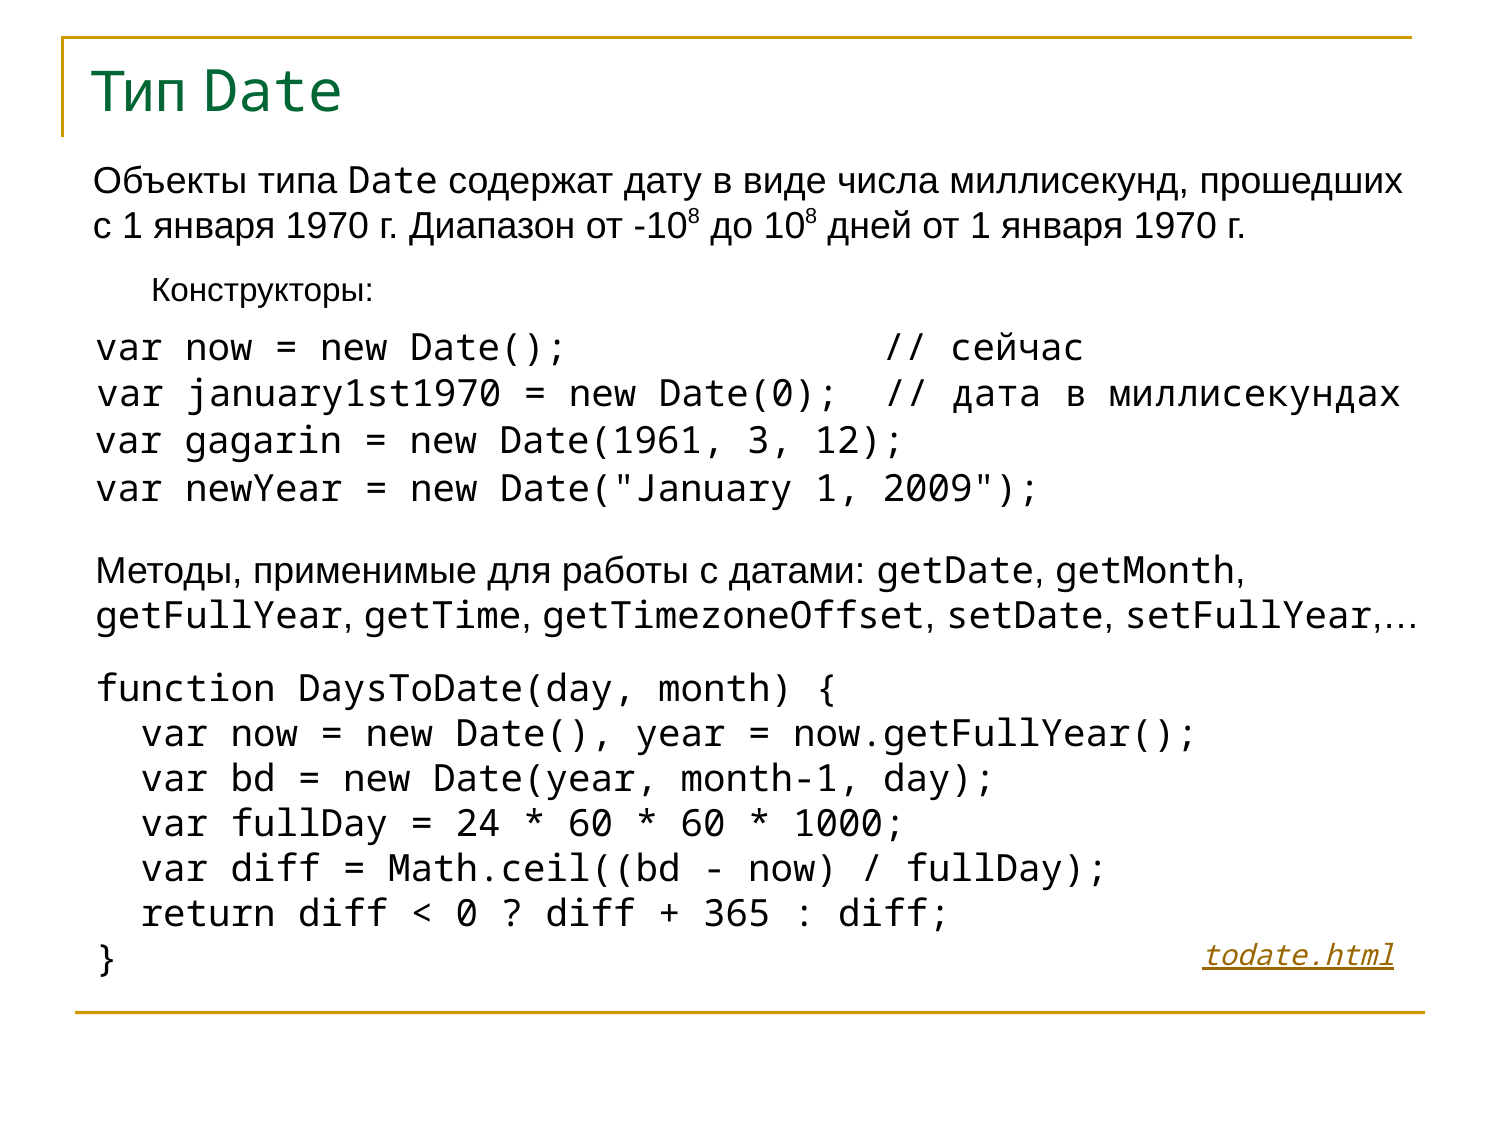

# Тип Date
Объекты типа Date содержат дату в виде числа миллисекунд, прошедших
с 1 января 1970 г. Диапазон от -108 до 108 дней от 1 января 1970 г.
Конструкторы:
var now = new Date(); // сейчас
var january1st1970 = new Date(0); // дата в миллисекундах
var gagarin = new Date(1961, 3, 12);
var newYear = new Date("January 1, 2009");
Методы, применимые для работы с датами: getDate, getMonth,
getFullYear, getTime, getTimezoneOffset, setDate, setFullYear,…
function DaysToDate(day, month) {
 var now = new Date(), year = now.getFullYear();
 var bd = new Date(year, month-1, day);
 var fullDay = 24 * 60 * 60 * 1000;
 var diff = Math.ceil((bd - now) / fullDay);
 return diff < 0 ? diff + 365 : diff;
}
todate.html